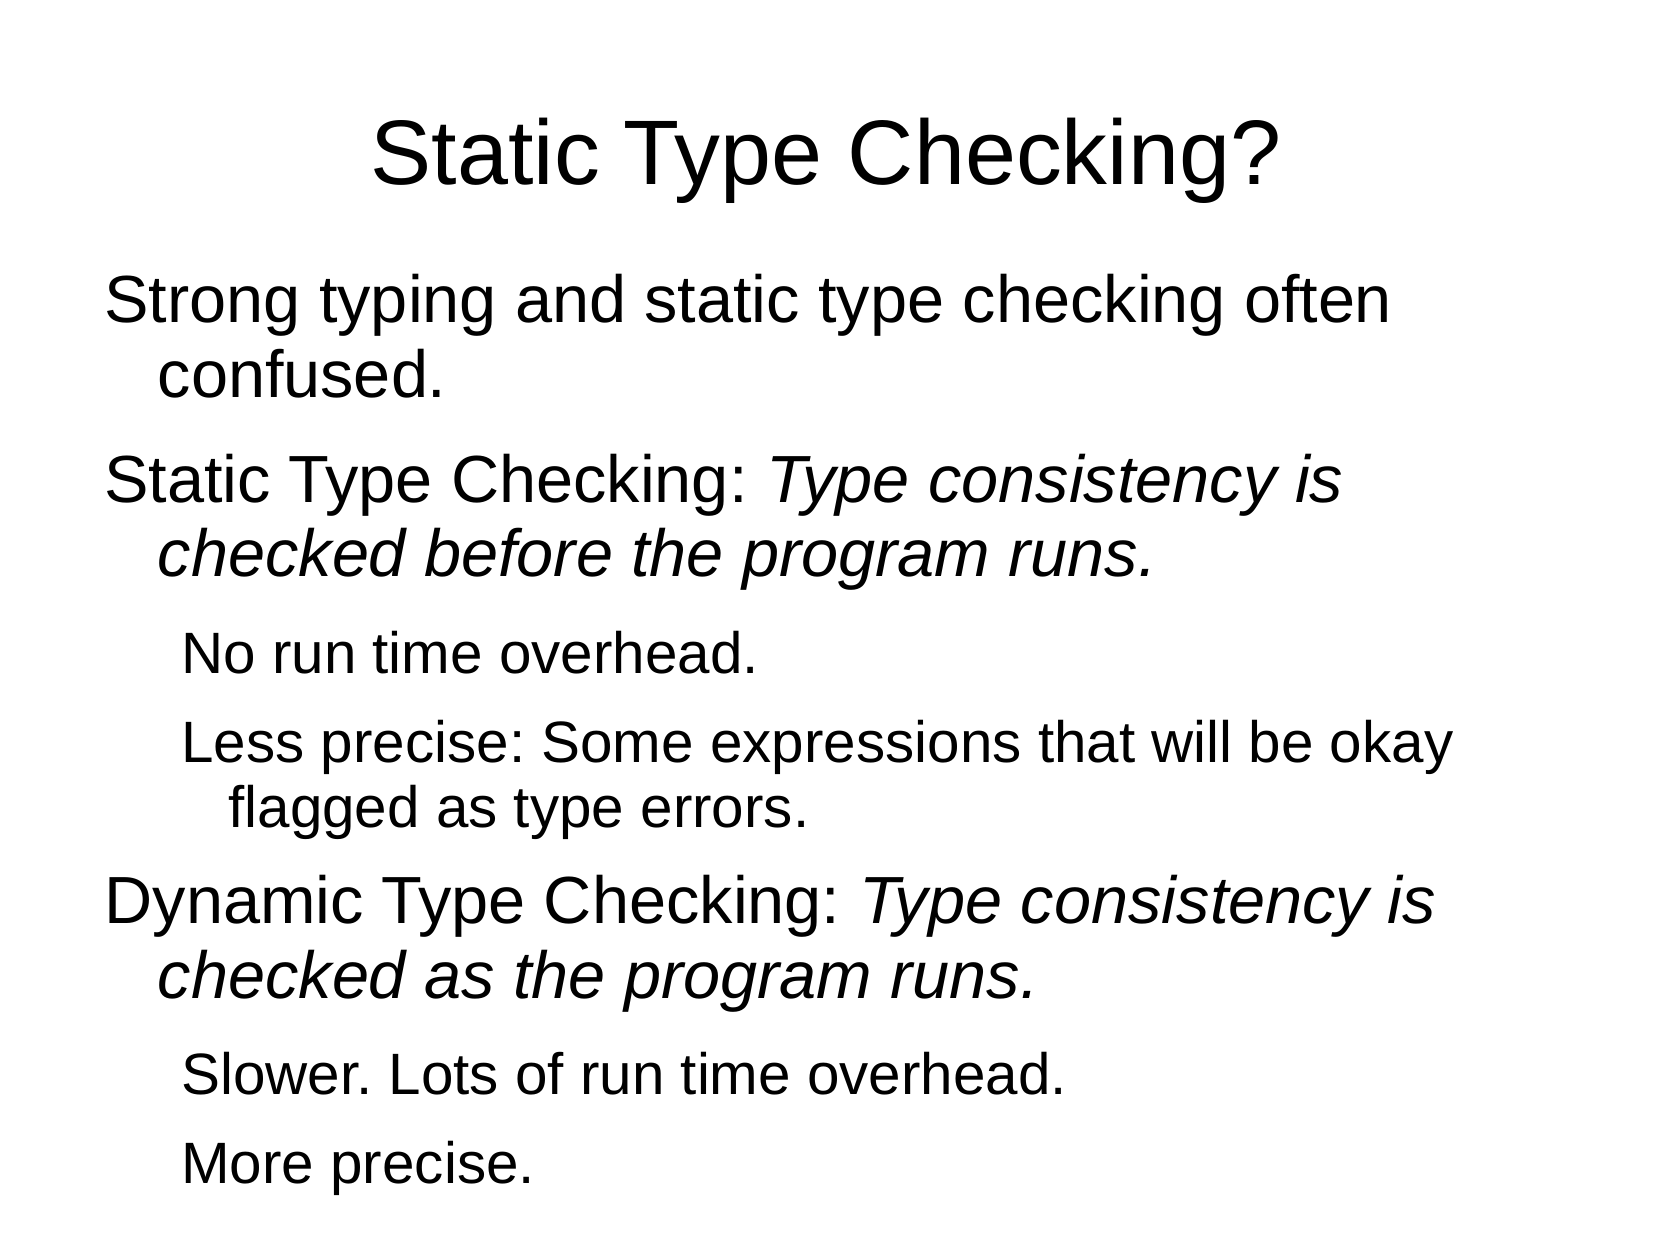

# Static Type Checking?
Strong typing and static type checking often confused.
Static Type Checking: Type consistency is checked before the program runs.
No run time overhead.
Less precise: Some expressions that will be okay flagged as type errors.
Dynamic Type Checking: Type consistency is checked as the program runs.
Slower. Lots of run time overhead.
More precise.